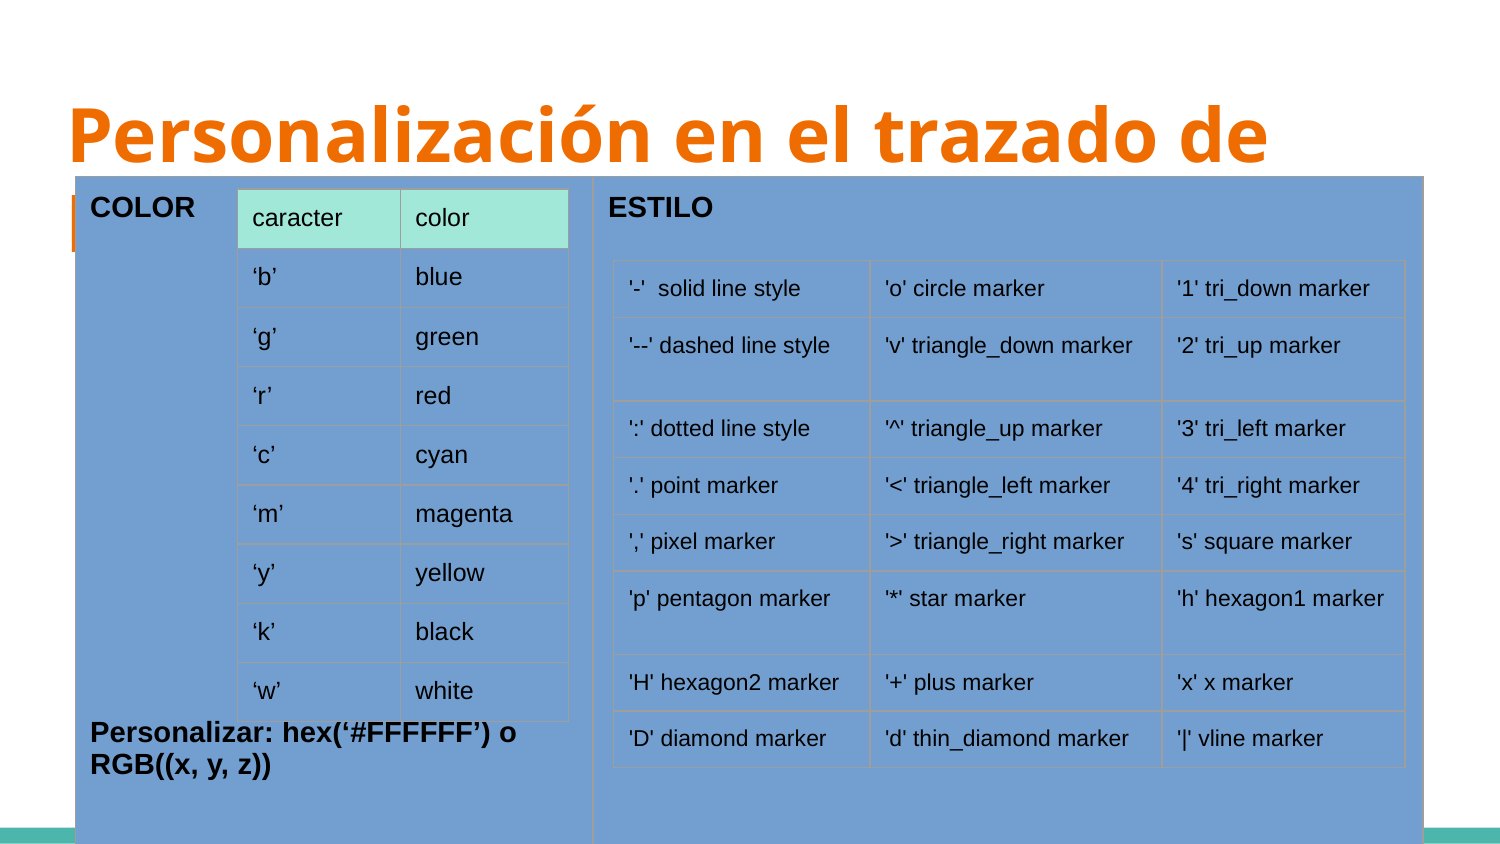

# Personalización en el trazado de líneas y funciones
| COLOR Personalizar: hex(‘#FFFFFF’) o RGB((x, y, z)) | ESTILO |
| --- | --- |
| caracter | color |
| --- | --- |
| ‘b’ | blue |
| ‘g’ | green |
| ‘r’ | red |
| ‘c’ | cyan |
| ‘m’ | magenta |
| ‘y’ | yellow |
| ‘k’ | black |
| ‘w’ | white |
| '-' solid line style | 'o' circle marker | '1' tri\_down marker |
| --- | --- | --- |
| '--' dashed line style | 'v' triangle\_down marker | '2' tri\_up marker |
| ':' dotted line style | '^' triangle\_up marker | '3' tri\_left marker |
| '.' point marker | '<' triangle\_left marker | '4' tri\_right marker |
| ',' pixel marker | '>' triangle\_right marker | 's' square marker |
| 'p' pentagon marker | '\*' star marker | 'h' hexagon1 marker |
| 'H' hexagon2 marker | '+' plus marker | 'x' x marker |
| 'D' diamond marker | 'd' thin\_diamond marker | '|' vline marker |